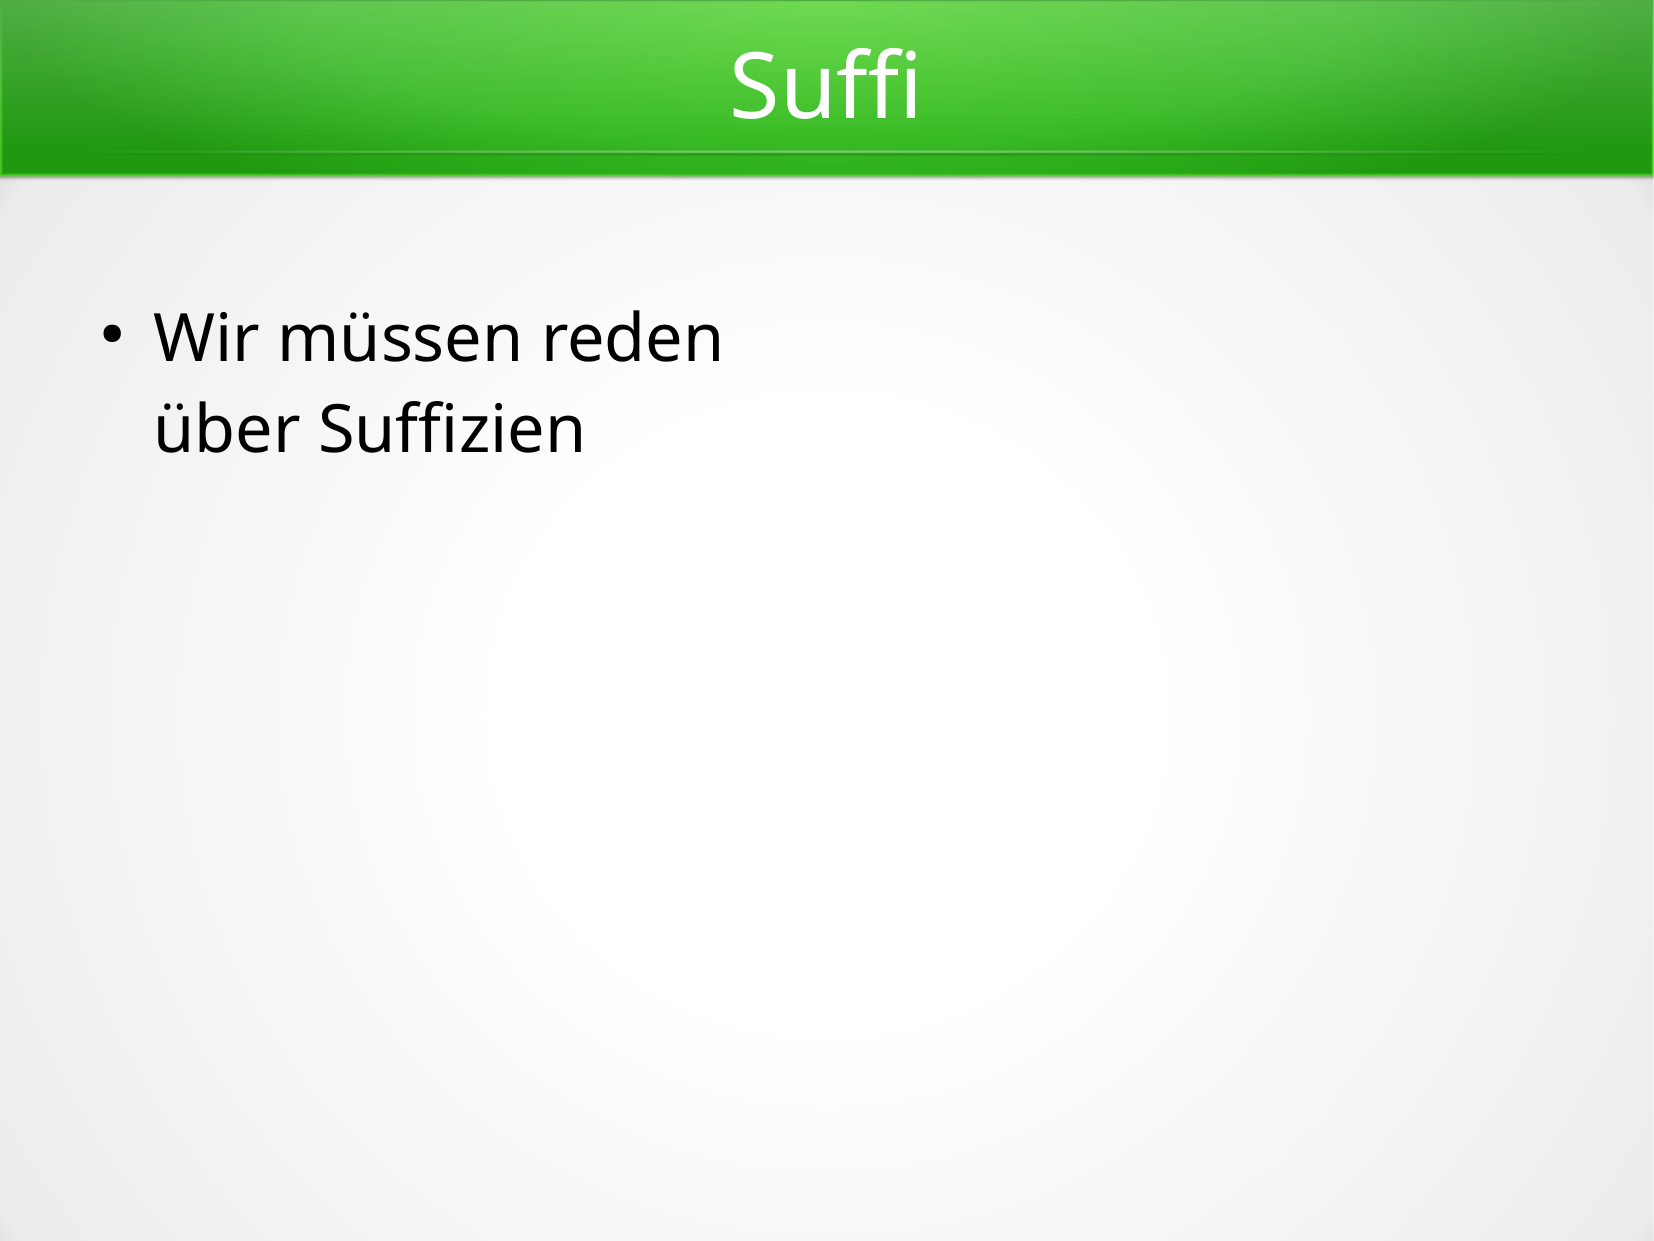

# Suffi
Wir müssen reden
über Suffizien